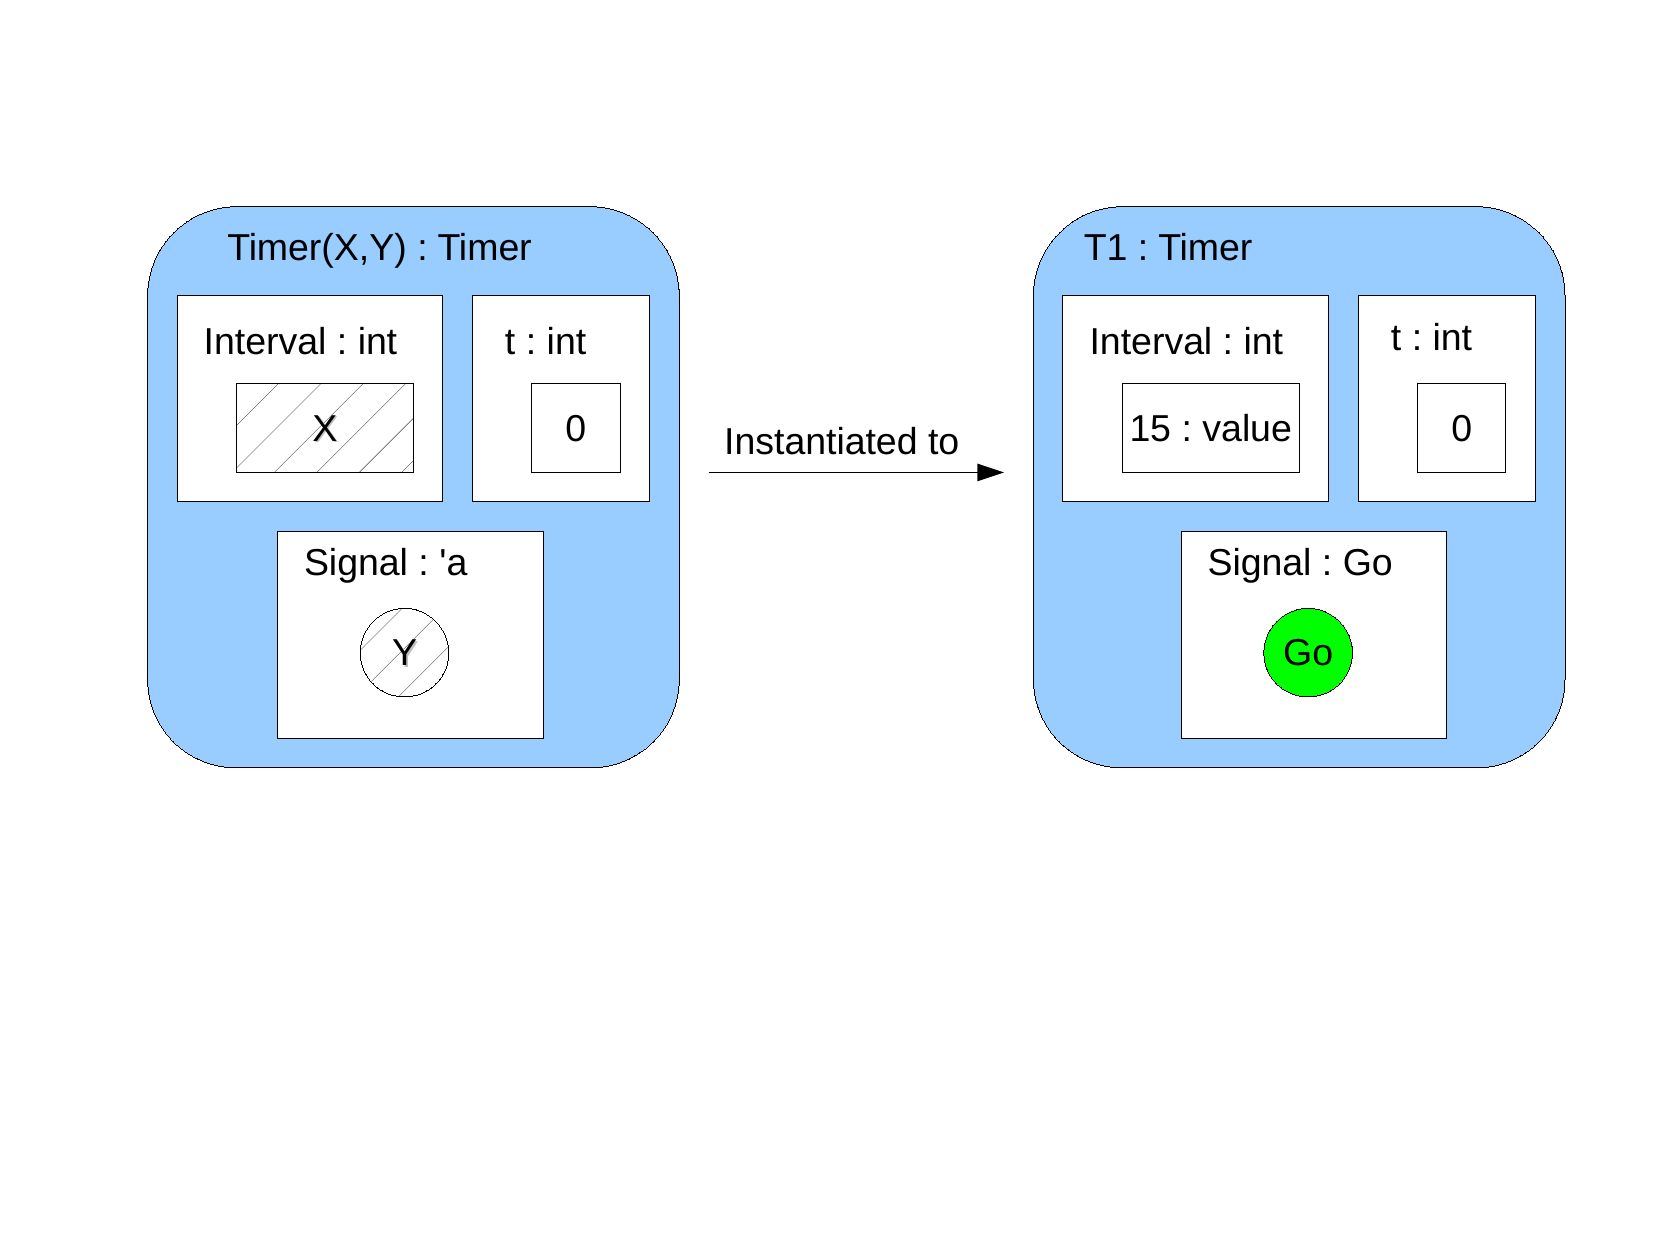

Timer(X,Y) : Timer
T1 : Timer
t : int
Interval : int
t : int
Interval : int
X
0
15 : value
0
Instantiated to
Signal : 'a
Signal : Go
Y
Go